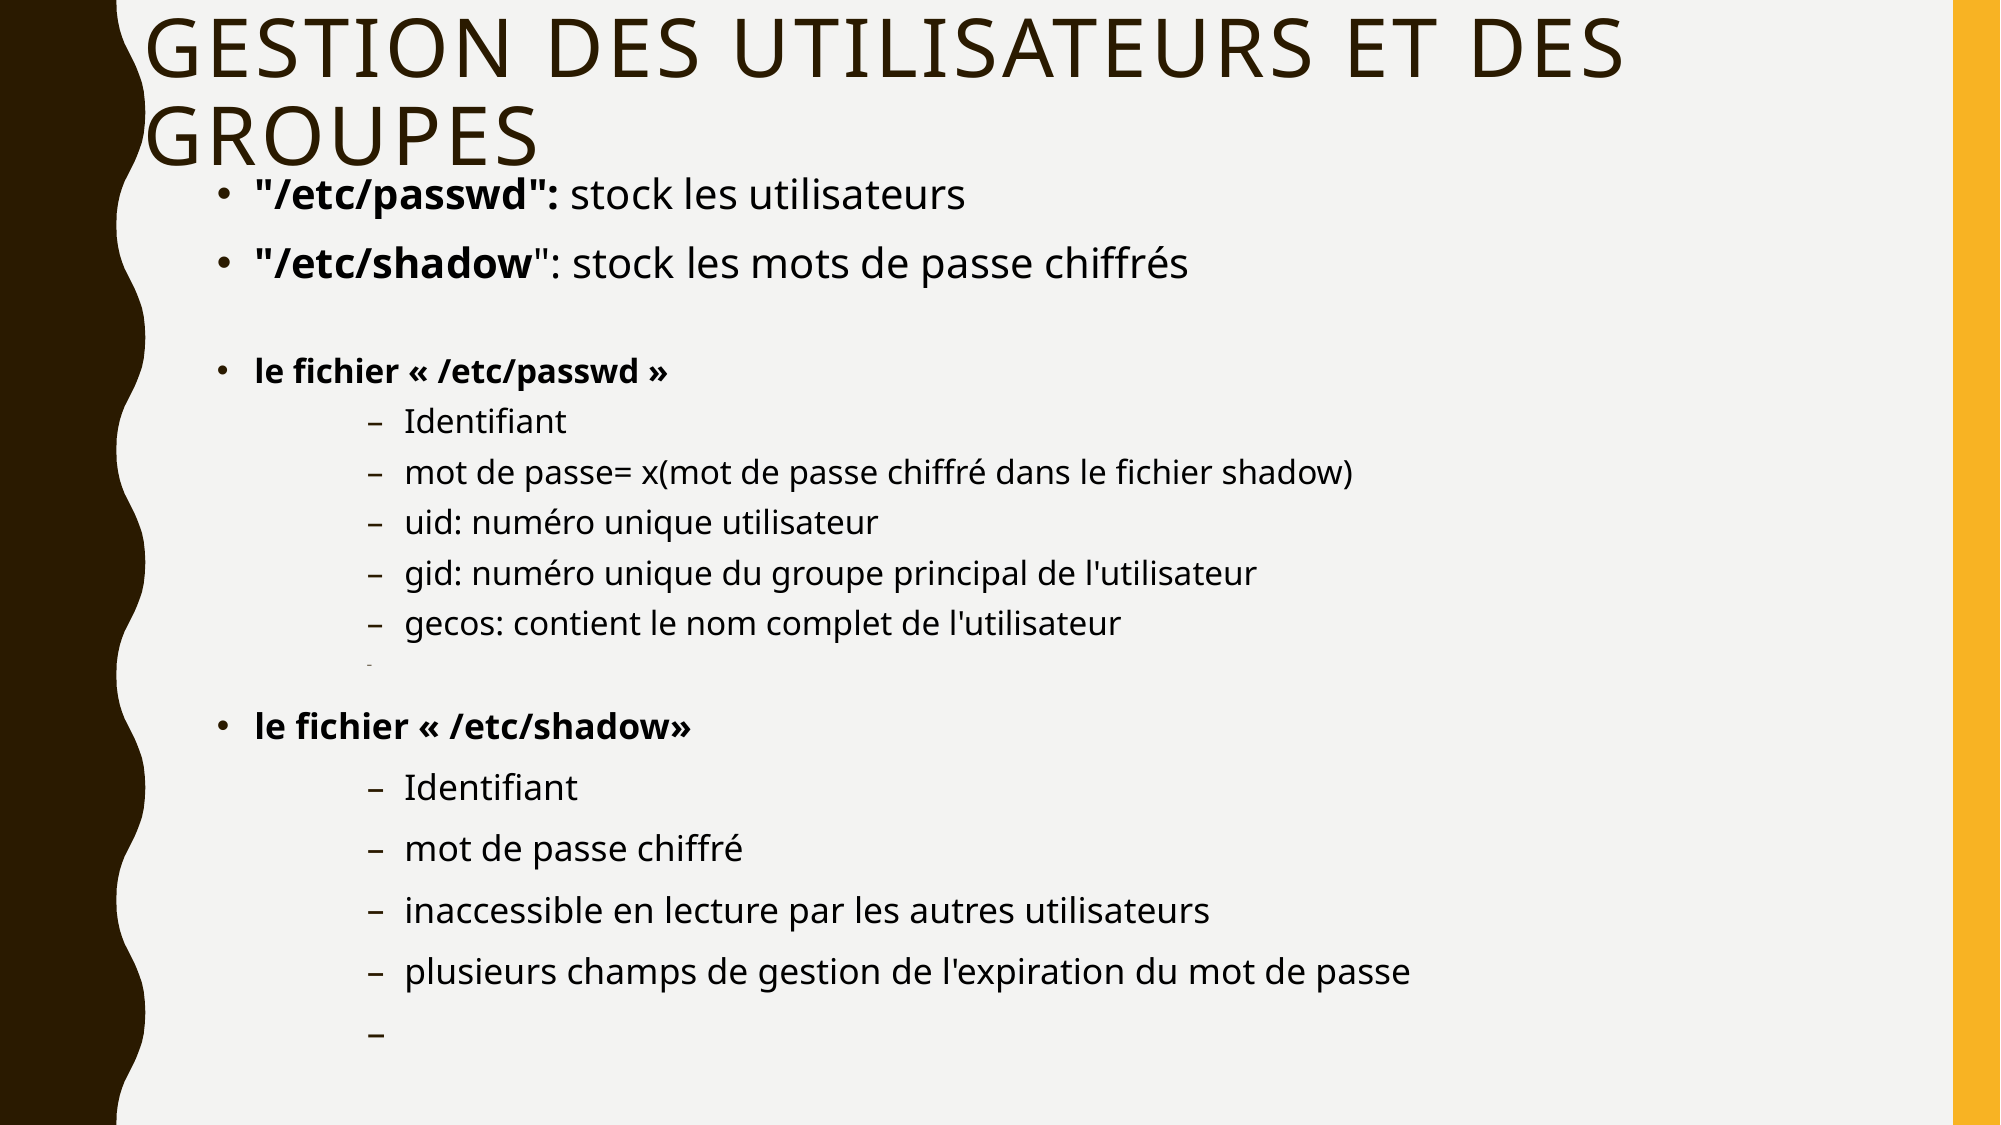

# Gestion des utilisateurs et des groupes
"/etc/passwd": stock les utilisateurs
"/etc/shadow": stock les mots de passe chiffrés
le fichier « /etc/passwd »
Identifiant
mot de passe= x(mot de passe chiffré dans le fichier shadow)
uid: numéro unique utilisateur
gid: numéro unique du groupe principal de l'utilisateur
gecos: contient le nom complet de l'utilisateur
le fichier « /etc/shadow»
Identifiant
mot de passe chiffré
inaccessible en lecture par les autres utilisateurs
plusieurs champs de gestion de l'expiration du mot de passe